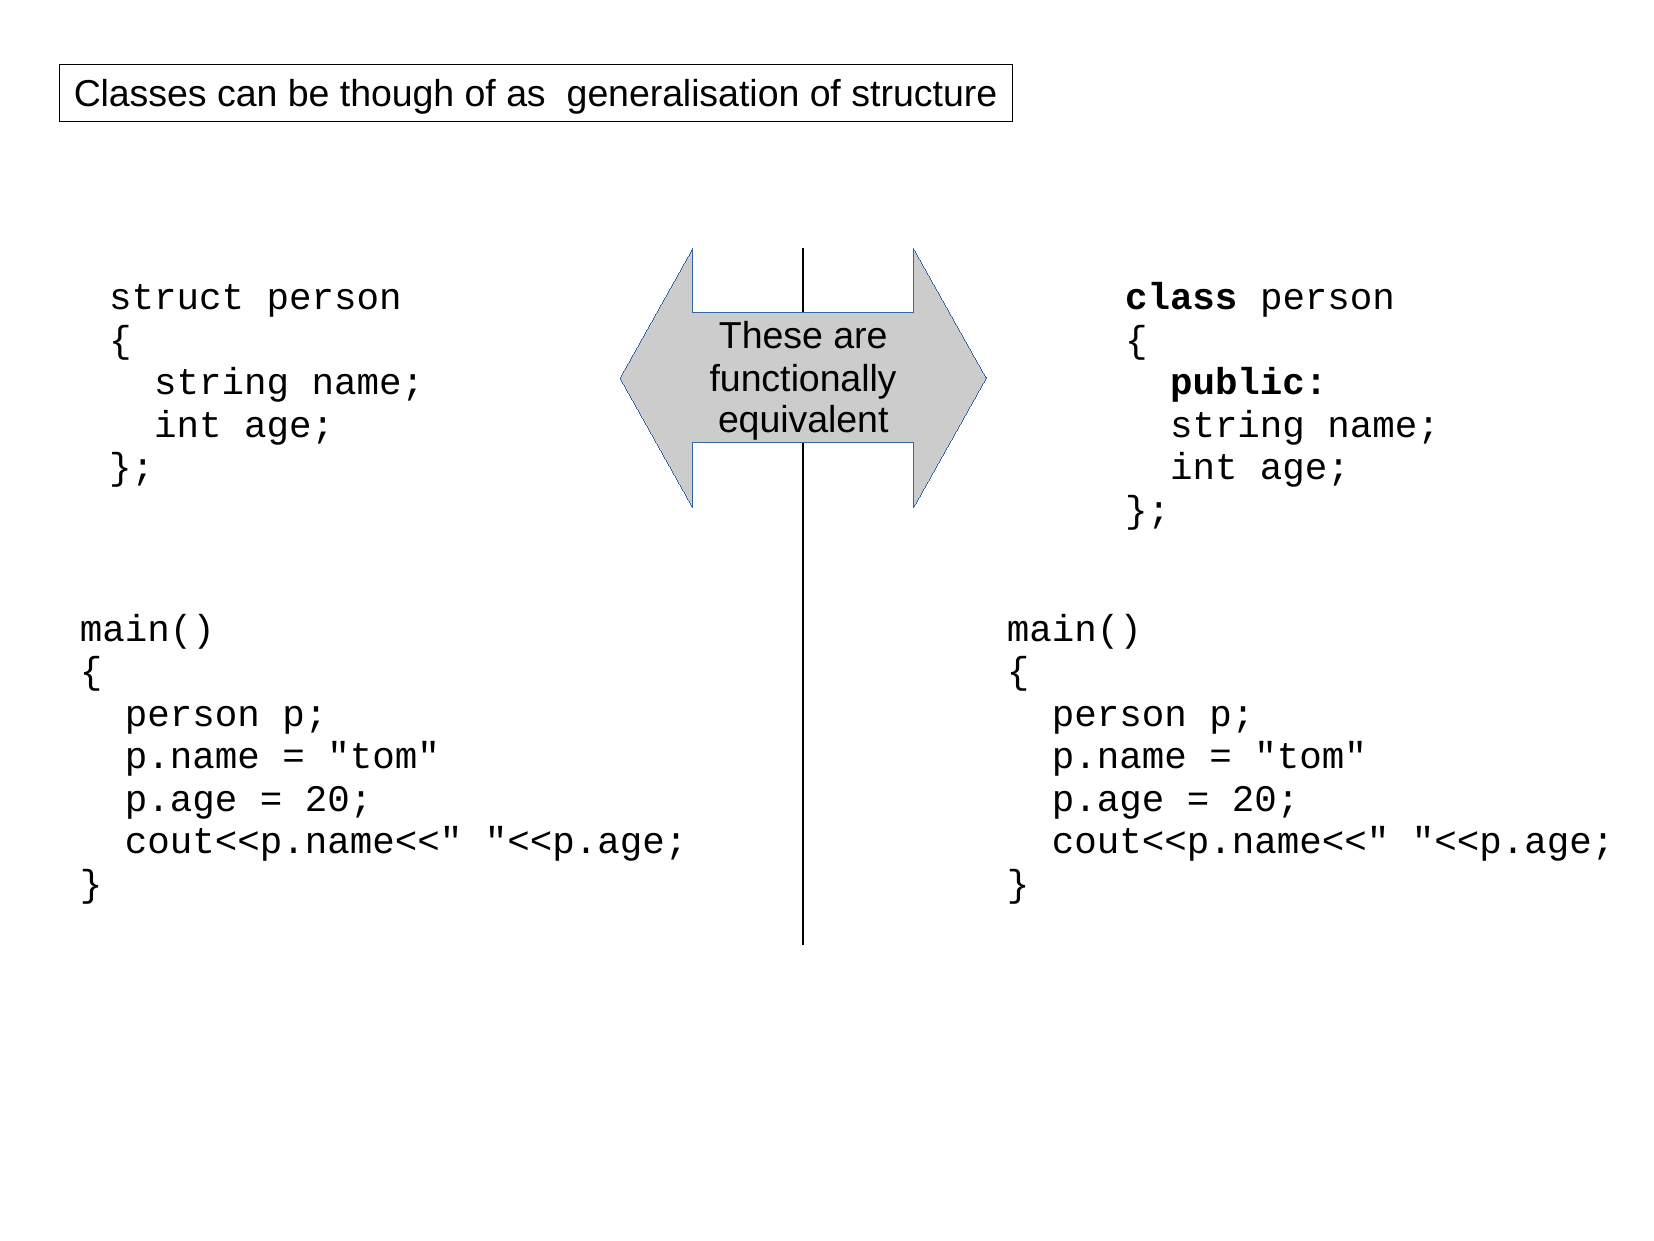

Classes can be though of as generalisation of structure
These are
functionally
equivalent
struct person
{
 string name;
 int age;
};
class person
{
 public:
 string name;
 int age;
};
main()
{
 person p;
 p.name = "tom"
 p.age = 20;
 cout<<p.name<<" "<<p.age;
}
main()
{
 person p;
 p.name = "tom"
 p.age = 20;
 cout<<p.name<<" "<<p.age;
}